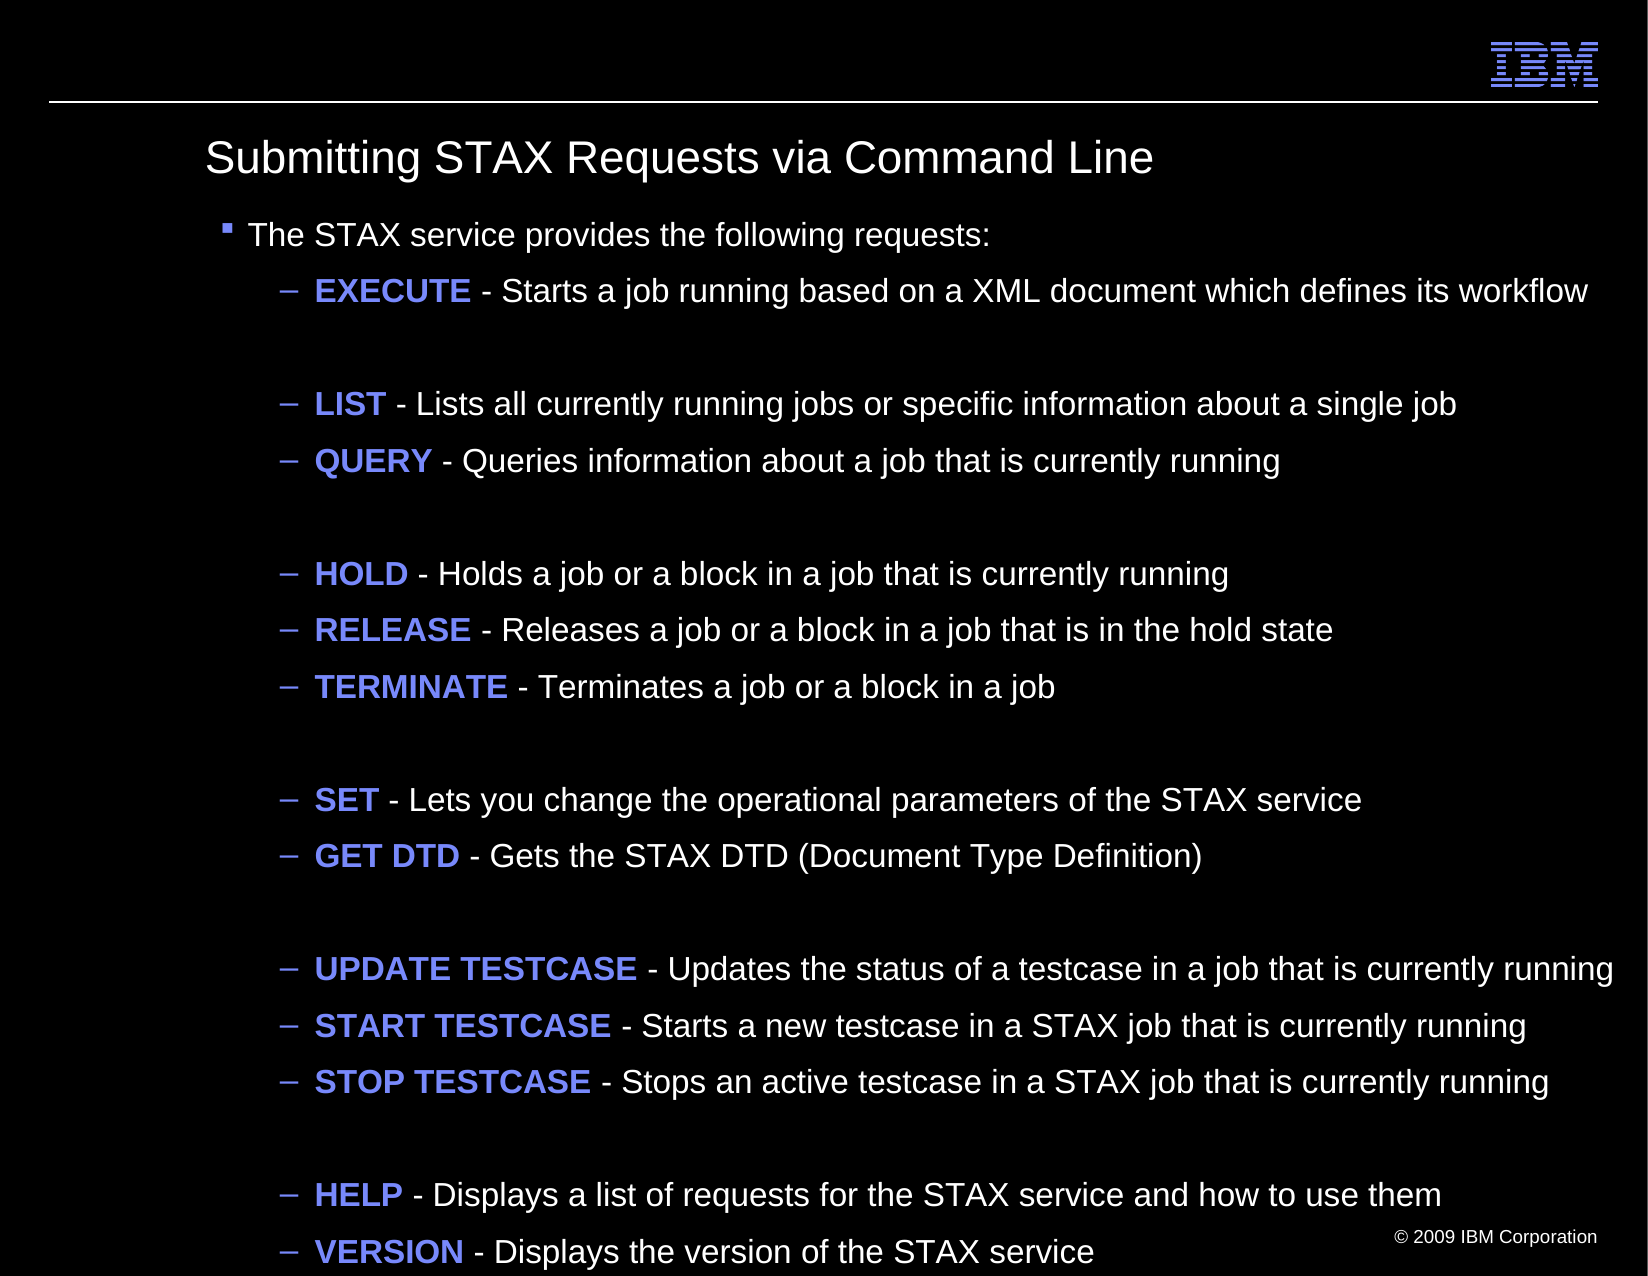

# Submitting STAX Requests via Command Line
The STAX service provides the following requests:
EXECUTE - Starts a job running based on a XML document which defines its workflow
LIST - Lists all currently running jobs or specific information about a single job
QUERY - Queries information about a job that is currently running
HOLD - Holds a job or a block in a job that is currently running
RELEASE - Releases a job or a block in a job that is in the hold state
TERMINATE - Terminates a job or a block in a job
SET - Lets you change the operational parameters of the STAX service
GET DTD - Gets the STAX DTD (Document Type Definition)
UPDATE TESTCASE - Updates the status of a testcase in a job that is currently running
START TESTCASE - Starts a new testcase in a STAX job that is currently running
STOP TESTCASE - Stops an active testcase in a STAX job that is currently running
HELP - Displays a list of requests for the STAX service and how to use them
VERSION - Displays the version of the STAX service